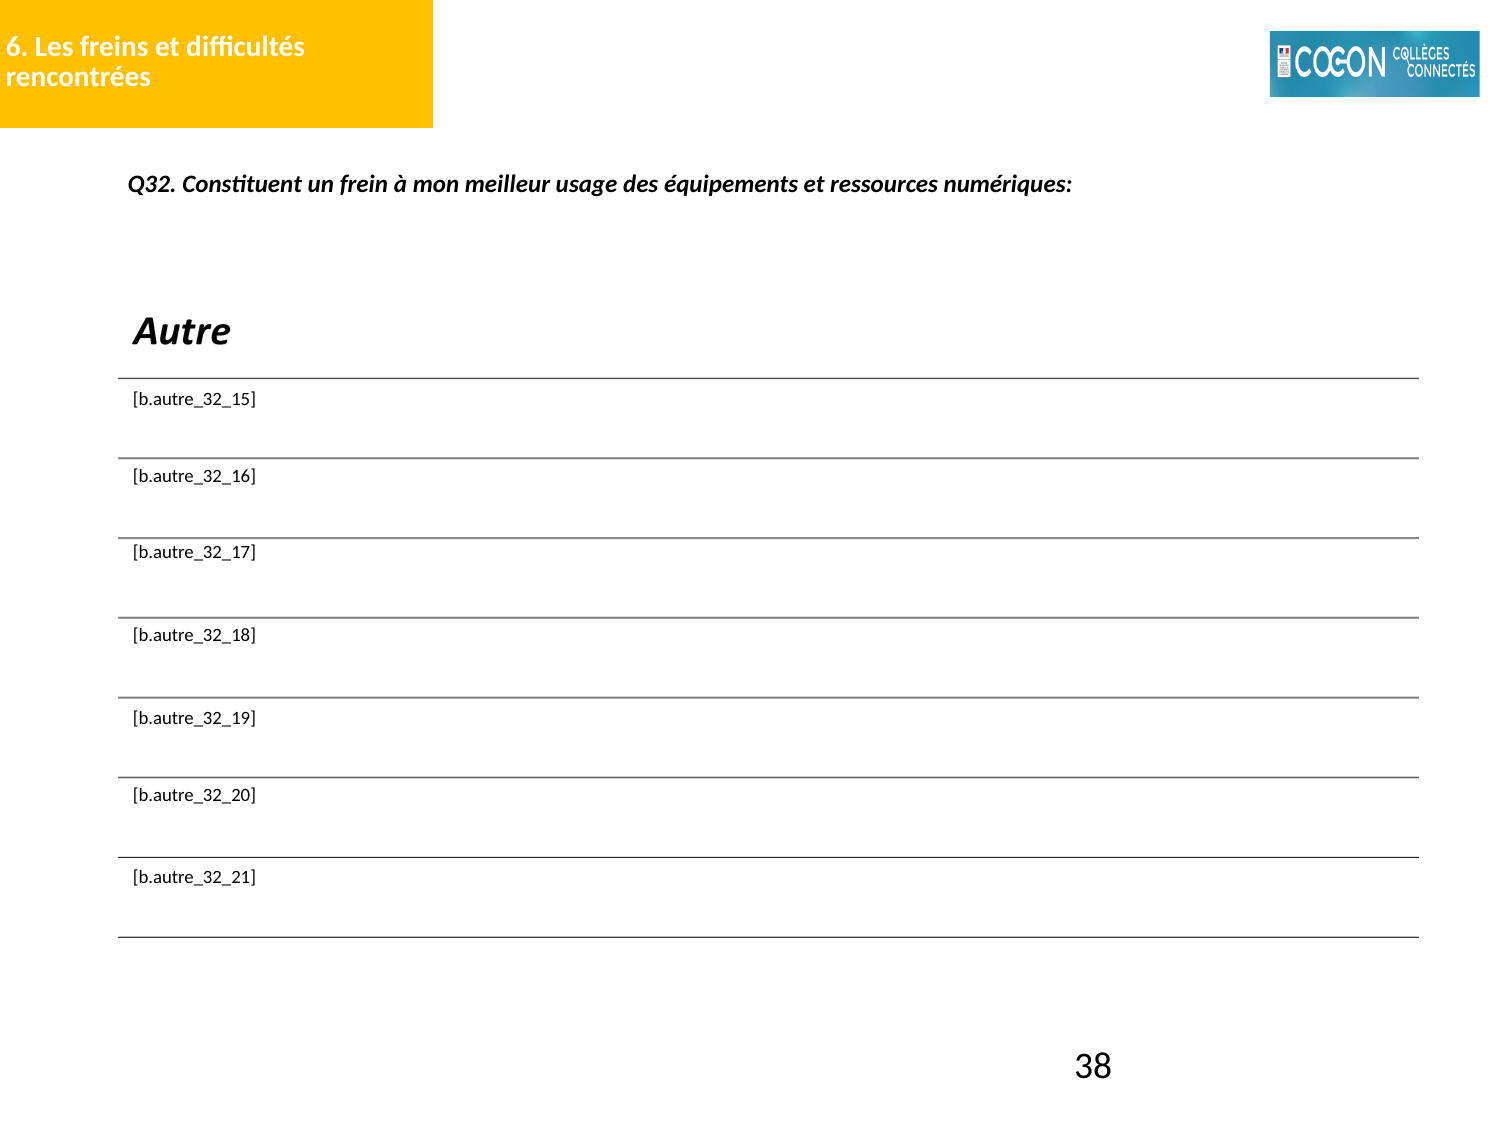

6. Les freins et difficultés rencontrées
Q32. Constituent un frein à mon meilleur usage des équipements et ressources numériques:
[b.autre_32_15]
[b.autre_32_16]
[b.autre_32_17]
[b.autre_32_18]
[b.autre_32_19]
[b.autre_32_20]
[b.autre_32_21]